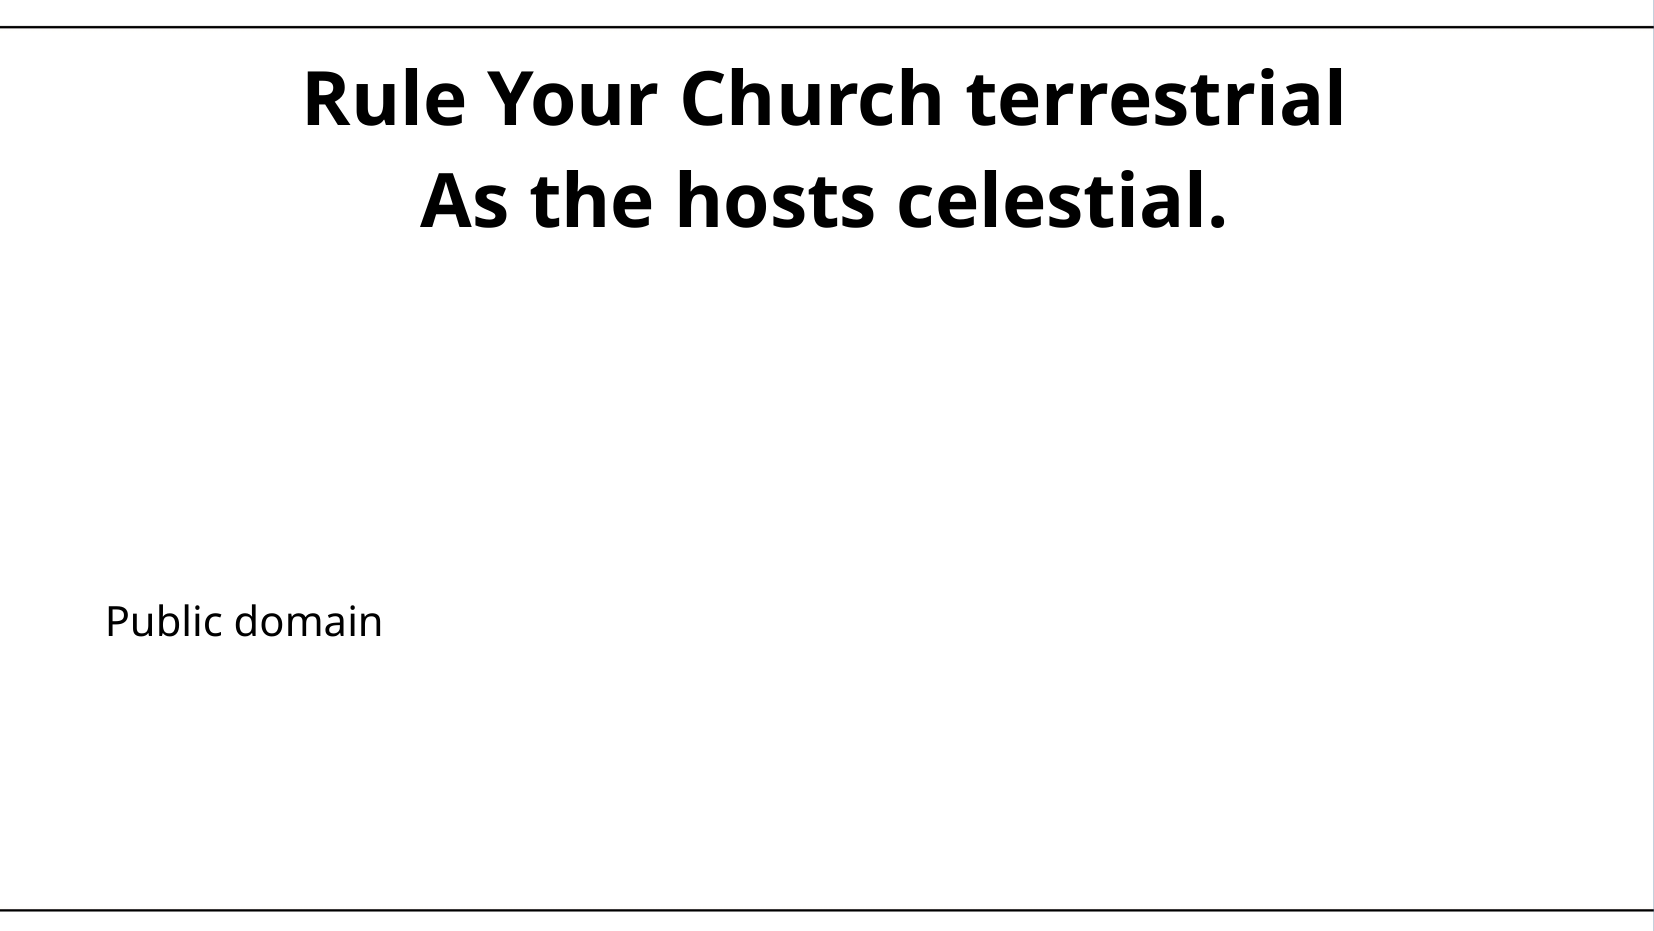

Rule Your Church terrestrial
As the hosts celestial.
Public domain